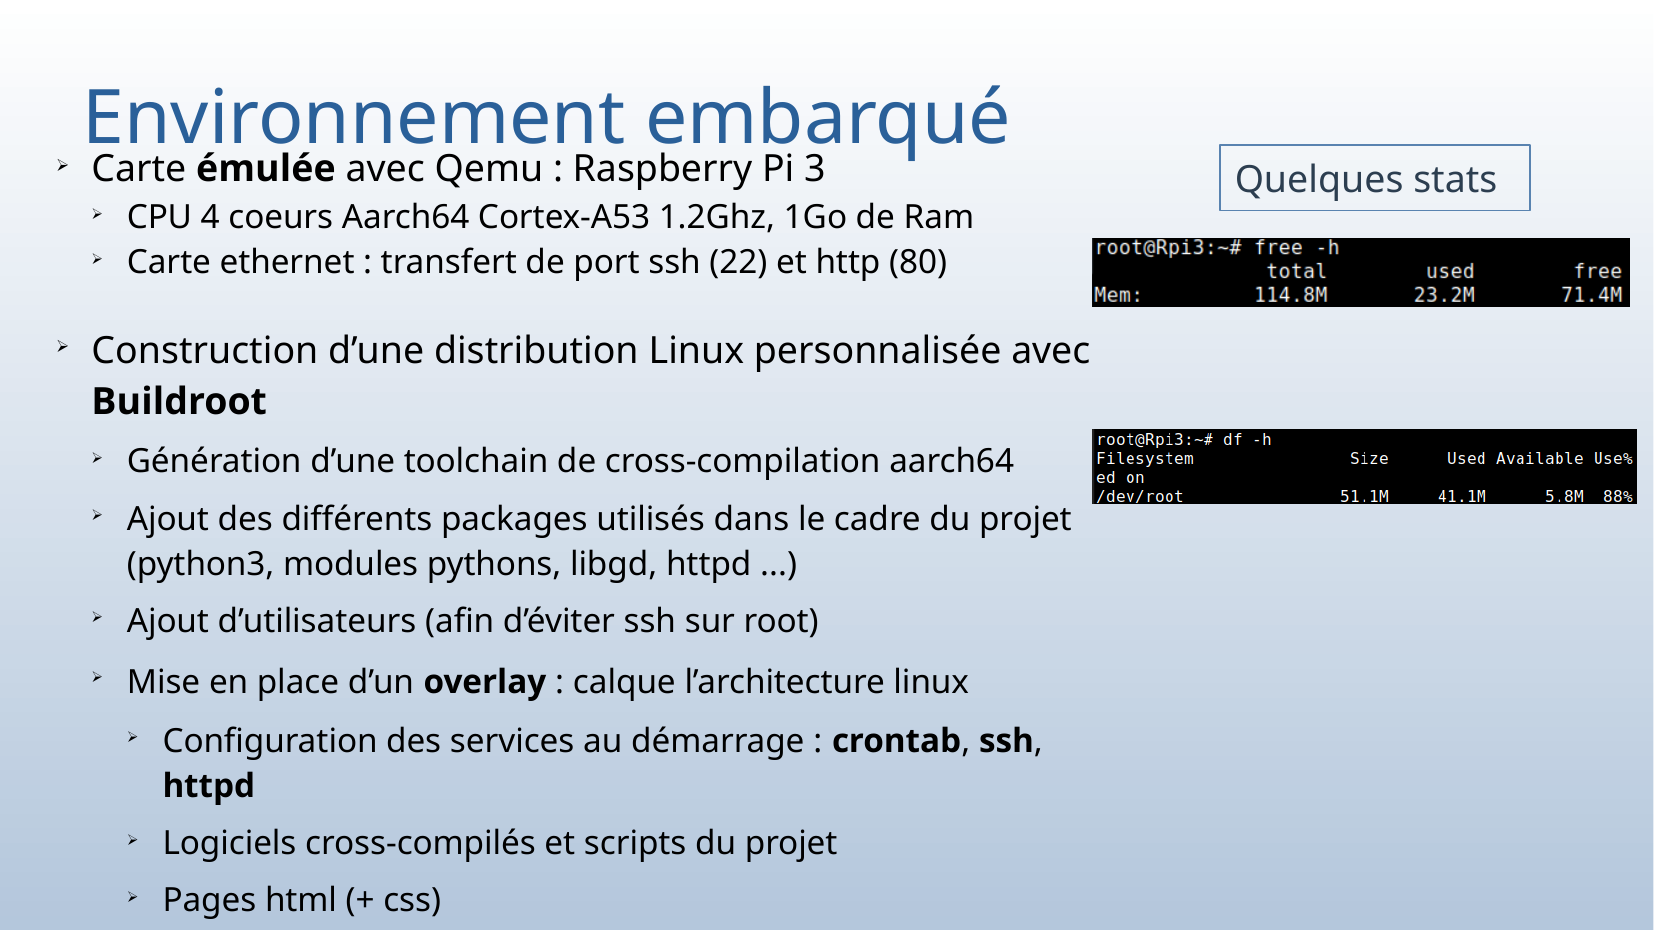

# Environnement embarqué
Quelques stats
Carte émulée avec Qemu : Raspberry Pi 3
CPU 4 coeurs Aarch64 Cortex-A53 1.2Ghz, 1Go de Ram
Carte ethernet : transfert de port ssh (22) et http (80)
Construction d’une distribution Linux personnalisée avec Buildroot
Génération d’une toolchain de cross-compilation aarch64
Ajout des différents packages utilisés dans le cadre du projet (python3, modules pythons, libgd, httpd ...)
Ajout d’utilisateurs (afin d’éviter ssh sur root)
Mise en place d’un overlay : calque l’architecture linux
Configuration des services au démarrage : crontab, ssh, httpd
Logiciels cross-compilés et scripts du projet
Pages html (+ css)